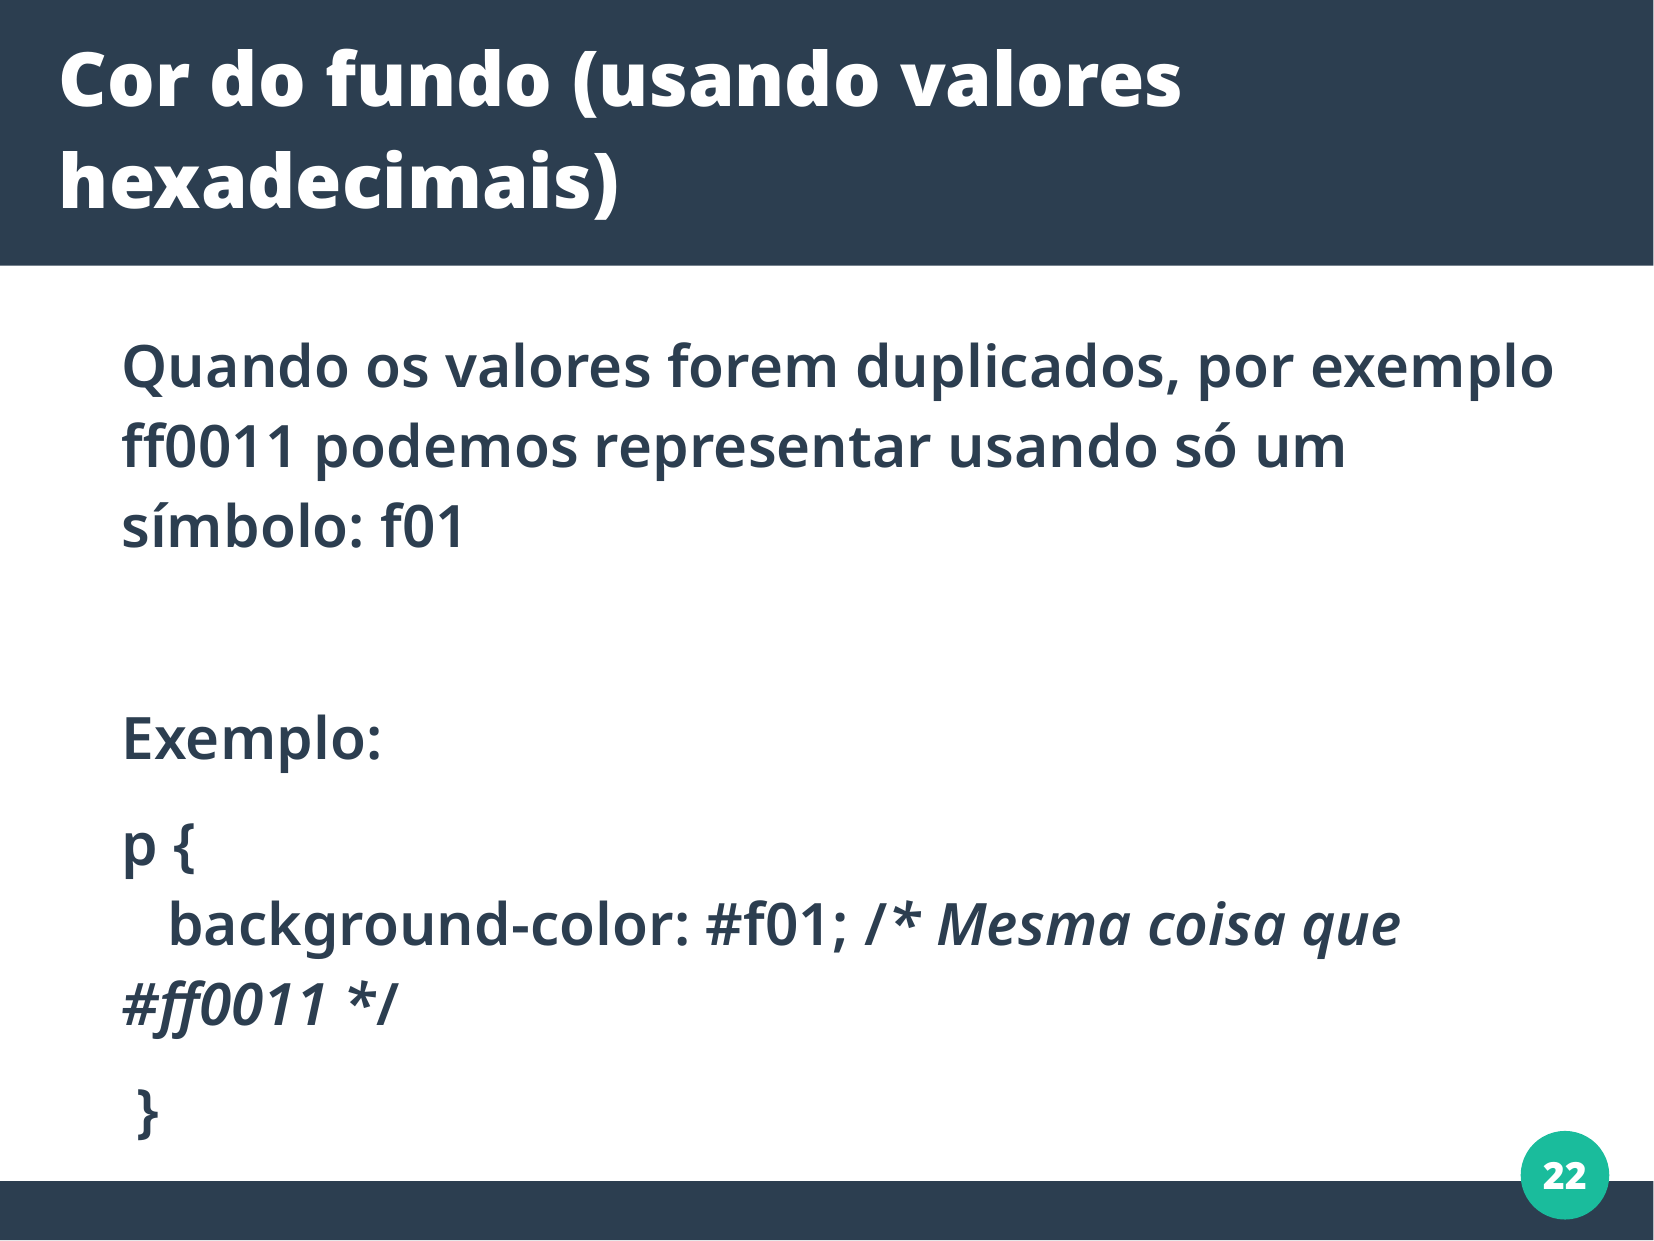

# Cor do fundo (usando valores hexadecimais)
Quando os valores forem duplicados, por exemplo ff0011 podemos representar usando só um símbolo: f01
Exemplo:
p {
 background-color: #f01; /* Mesma coisa que #ff0011 */
 }
22